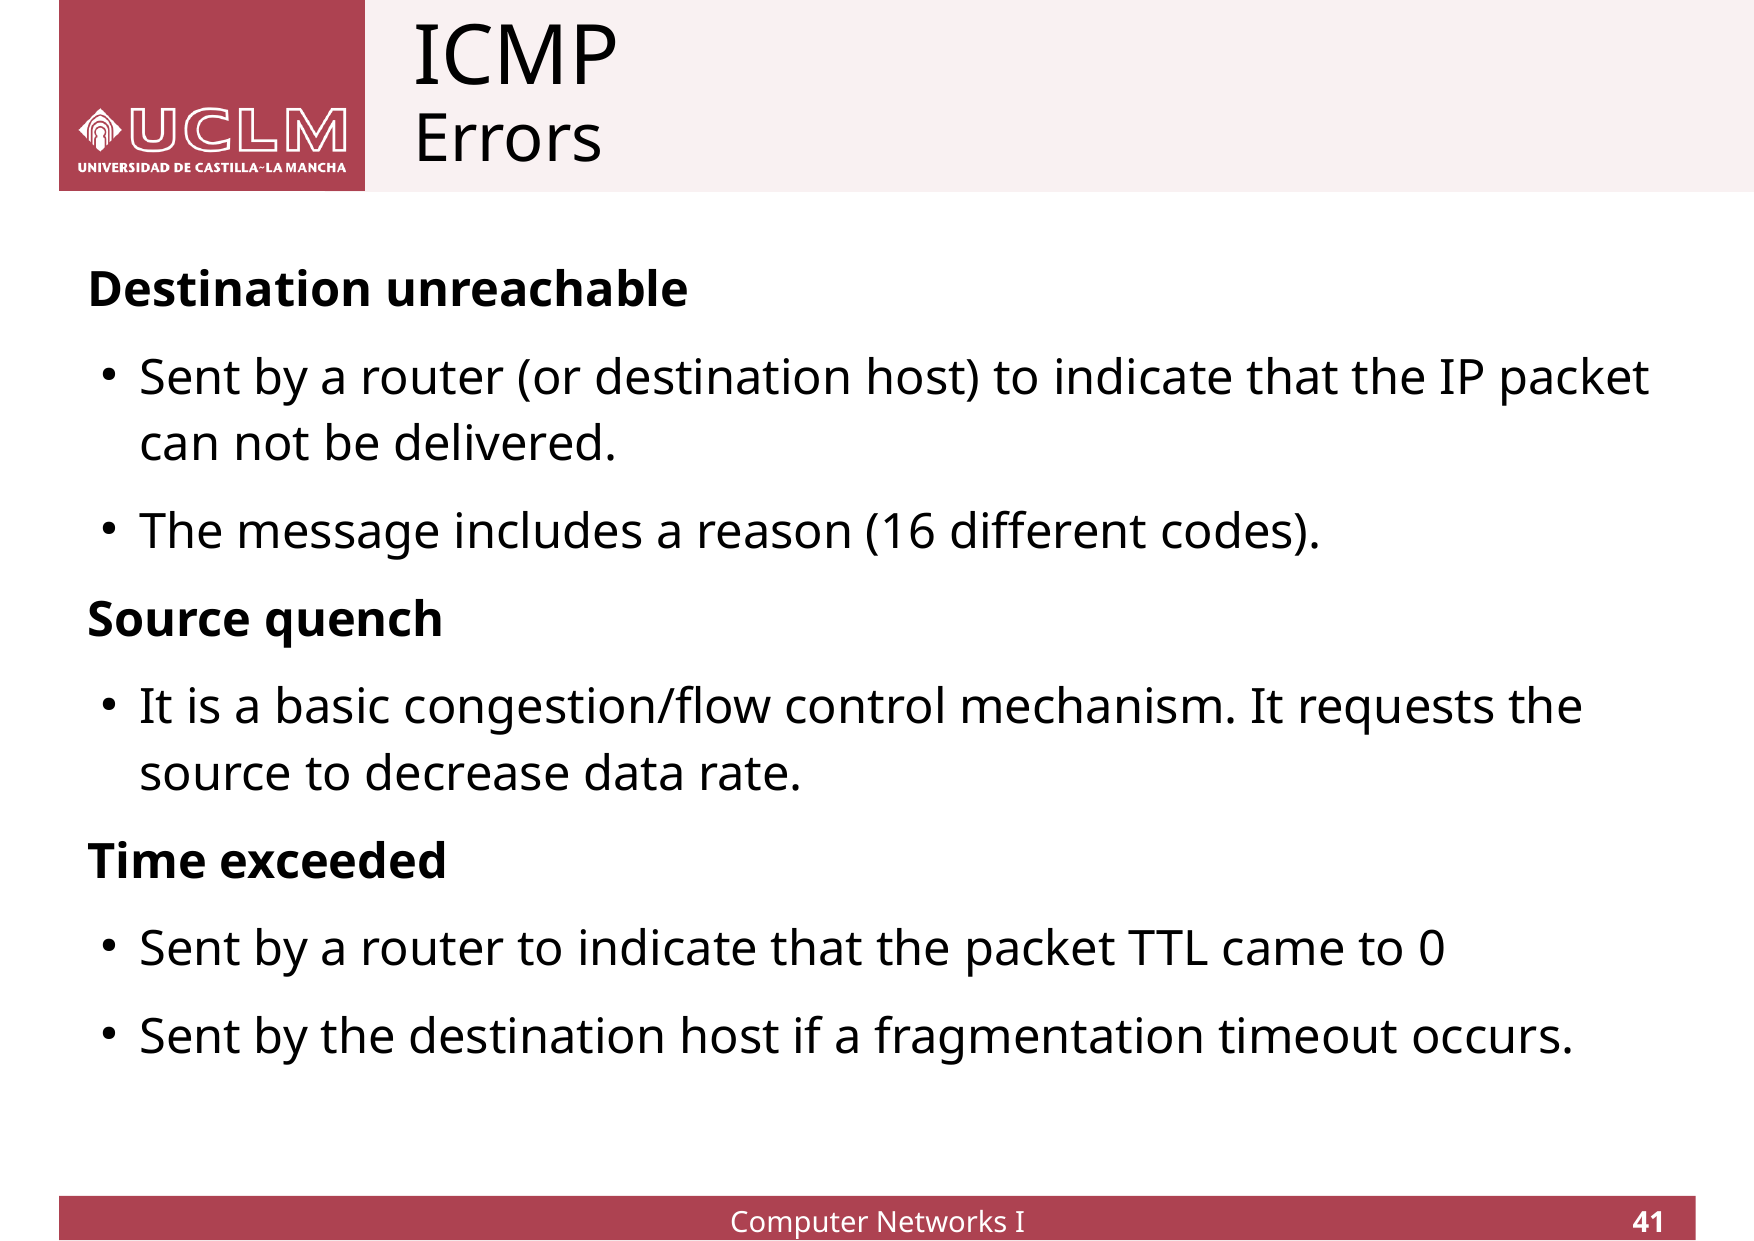

# ICMP Errors
Destination unreachable
Sent by a router (or destination host) to indicate that the IP packet can not be delivered.
The message includes a reason (16 different codes).
Source quench
It is a basic congestion/flow control mechanism. It requests the source to decrease data rate.
Time exceeded
Sent by a router to indicate that the packet TTL came to 0
Sent by the destination host if a fragmentation timeout occurs.
Computer Networks I
41